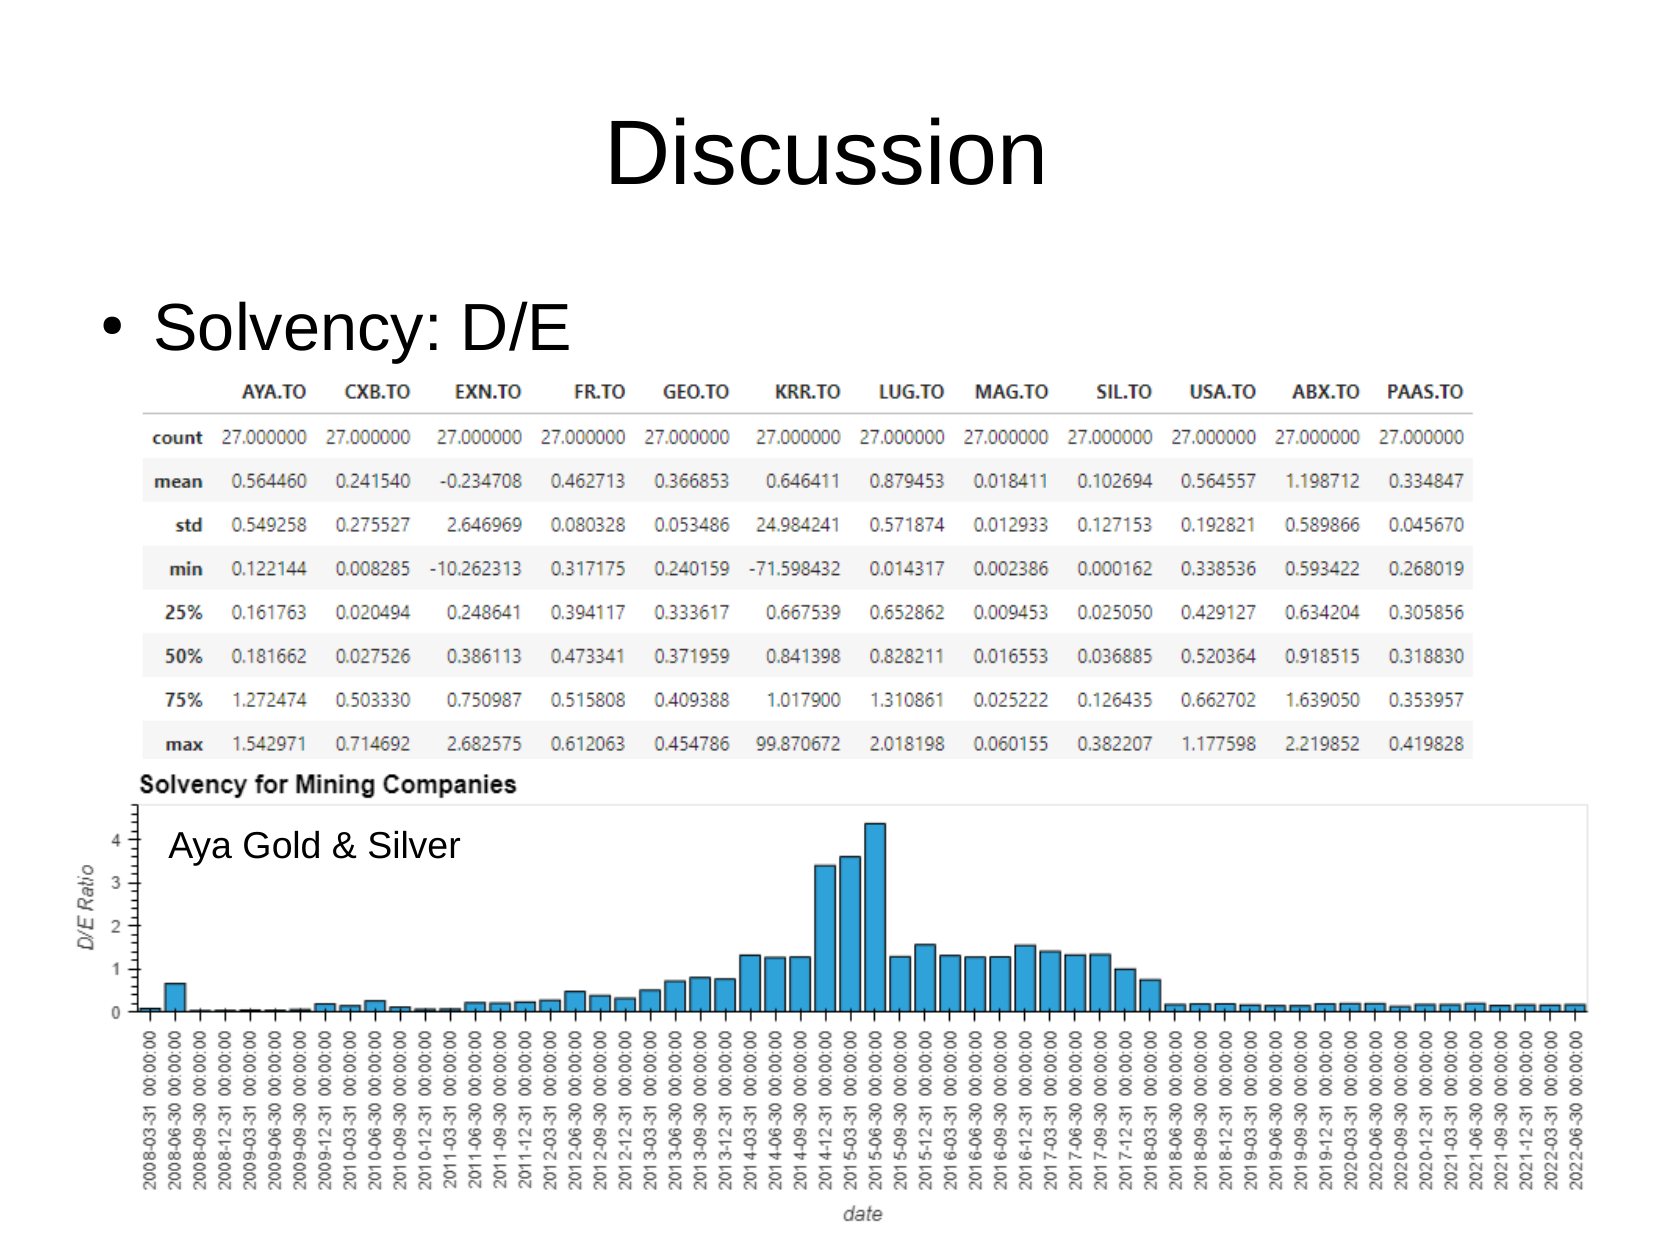

# Discussion
Solvency: D/E
Aya Gold & Silver